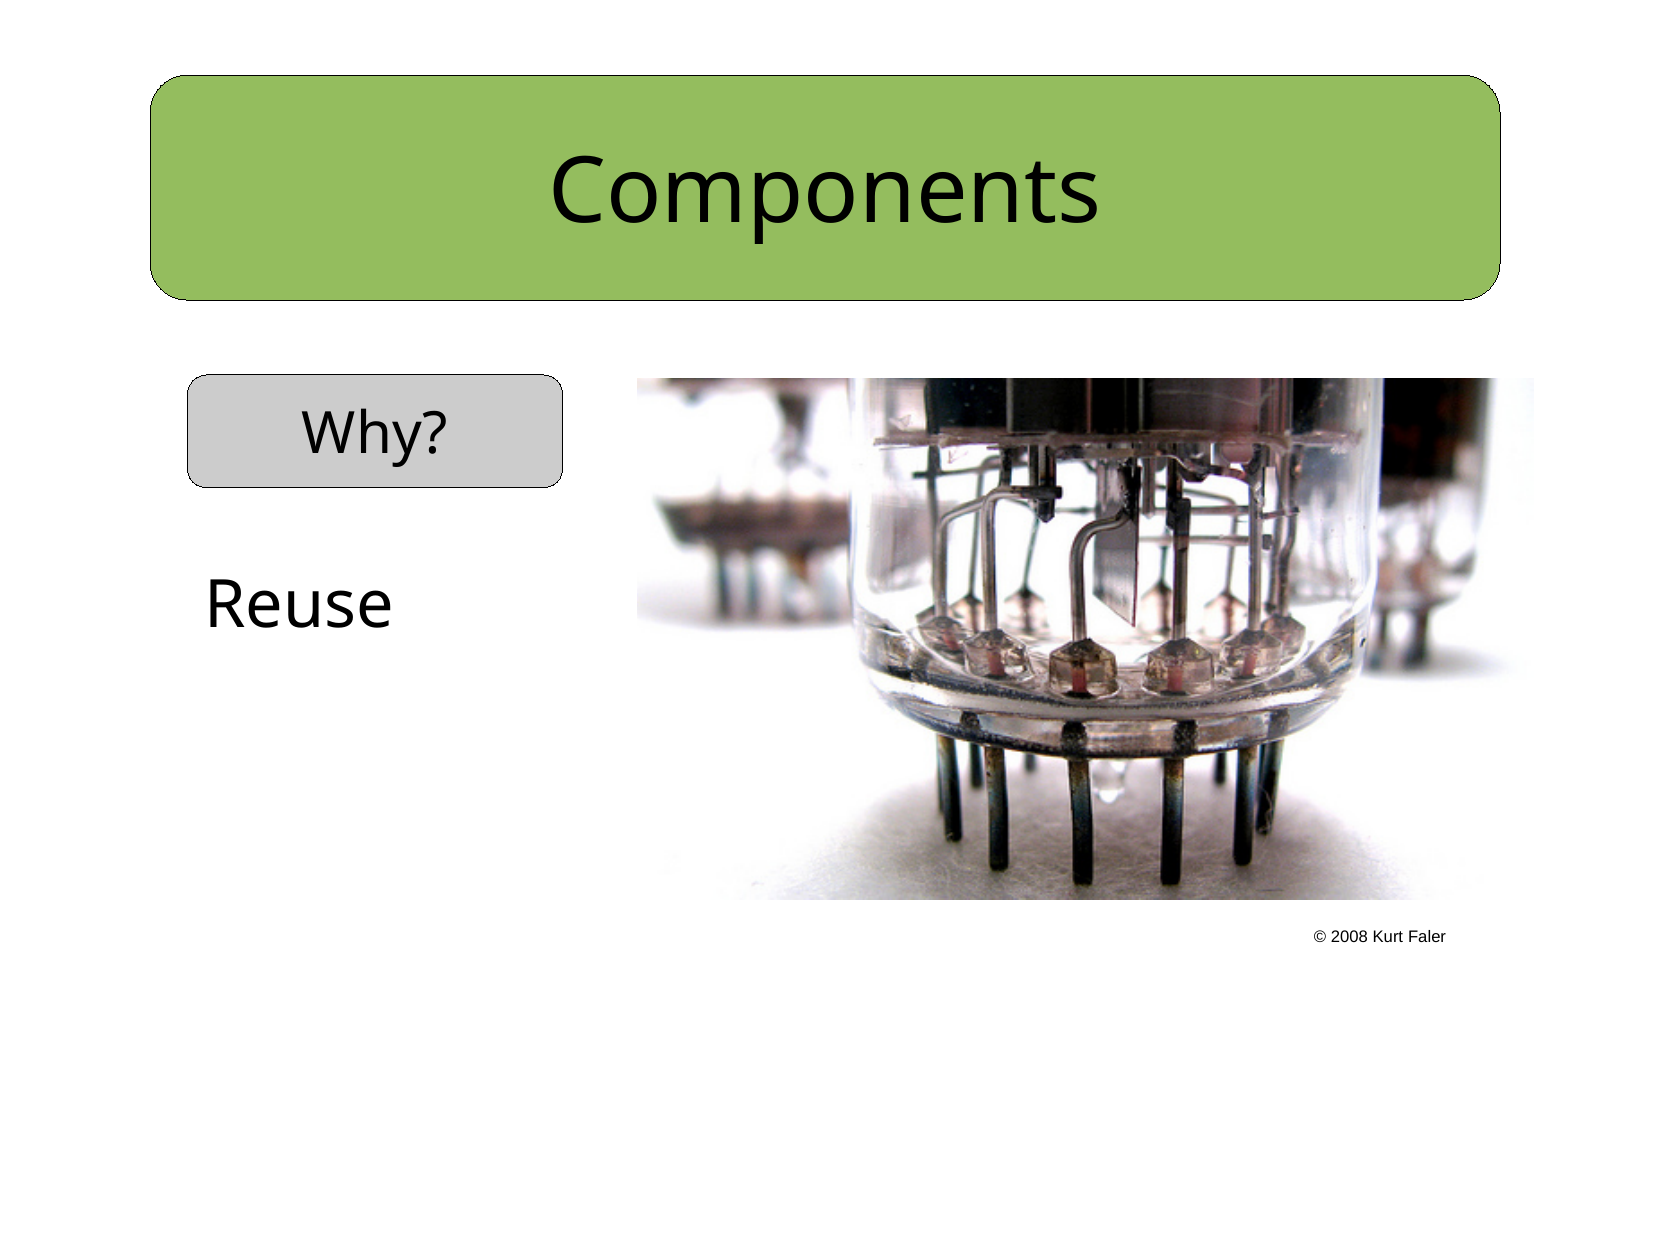

Components
Why?
Reuse
© 2008 Kurt Faler